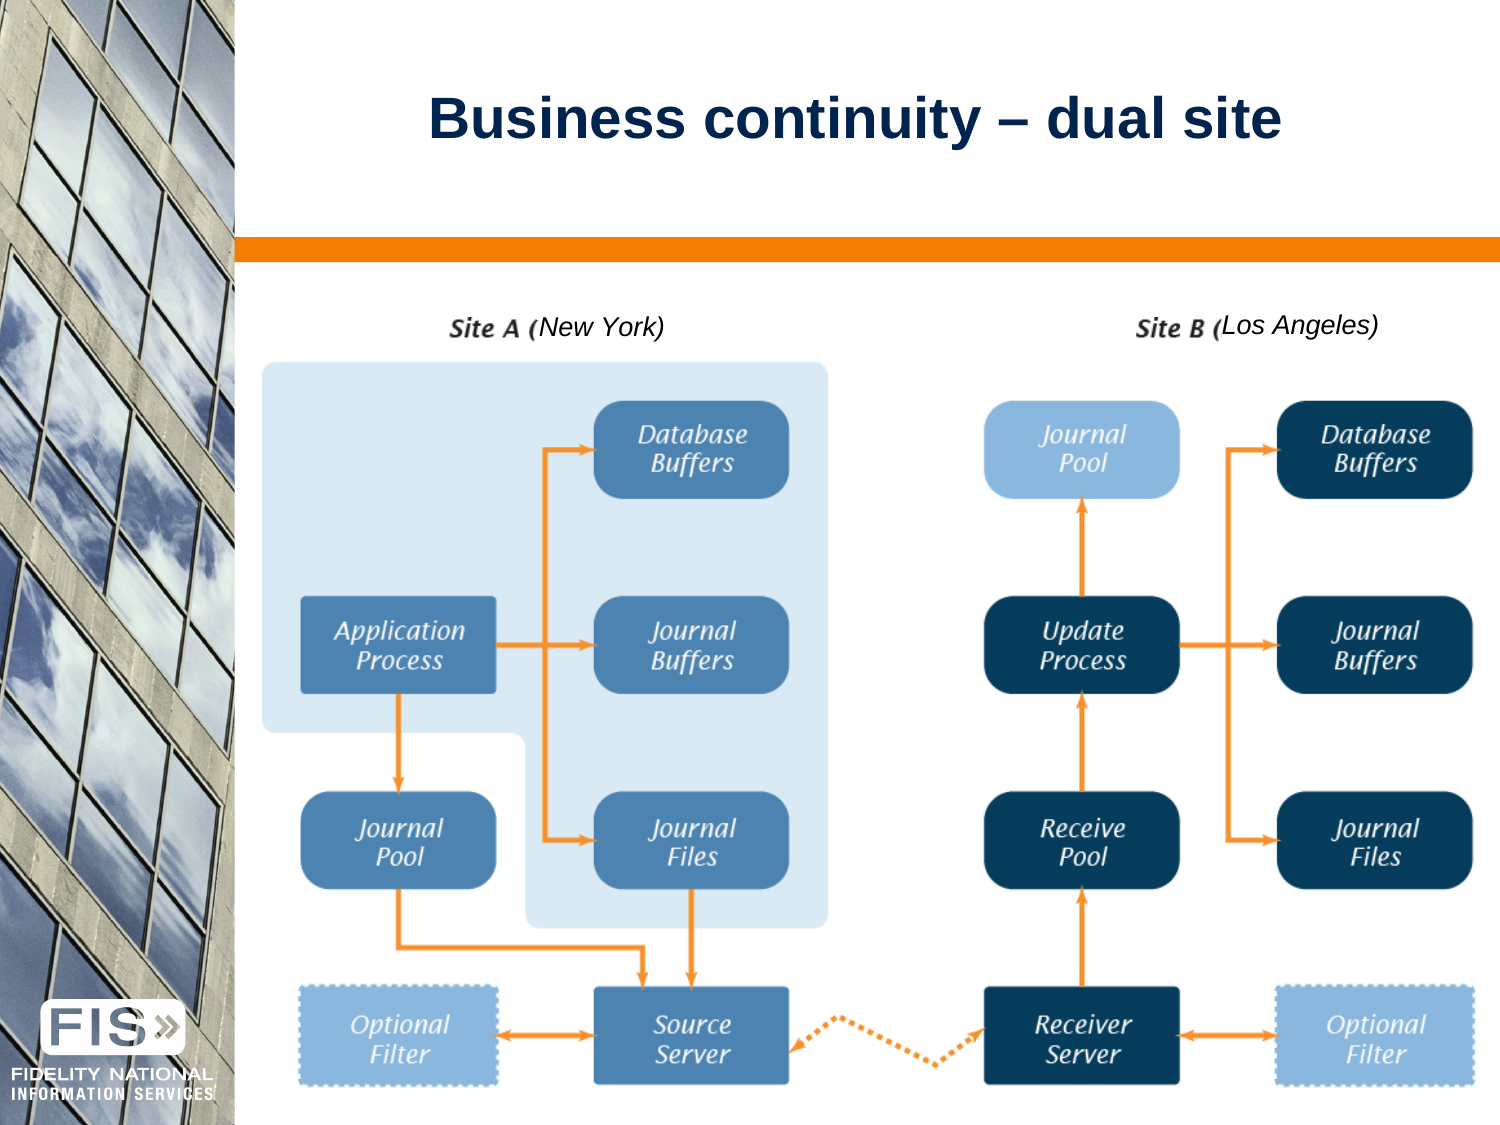

# Business continuity – dual site
Los Angeles)
New York)